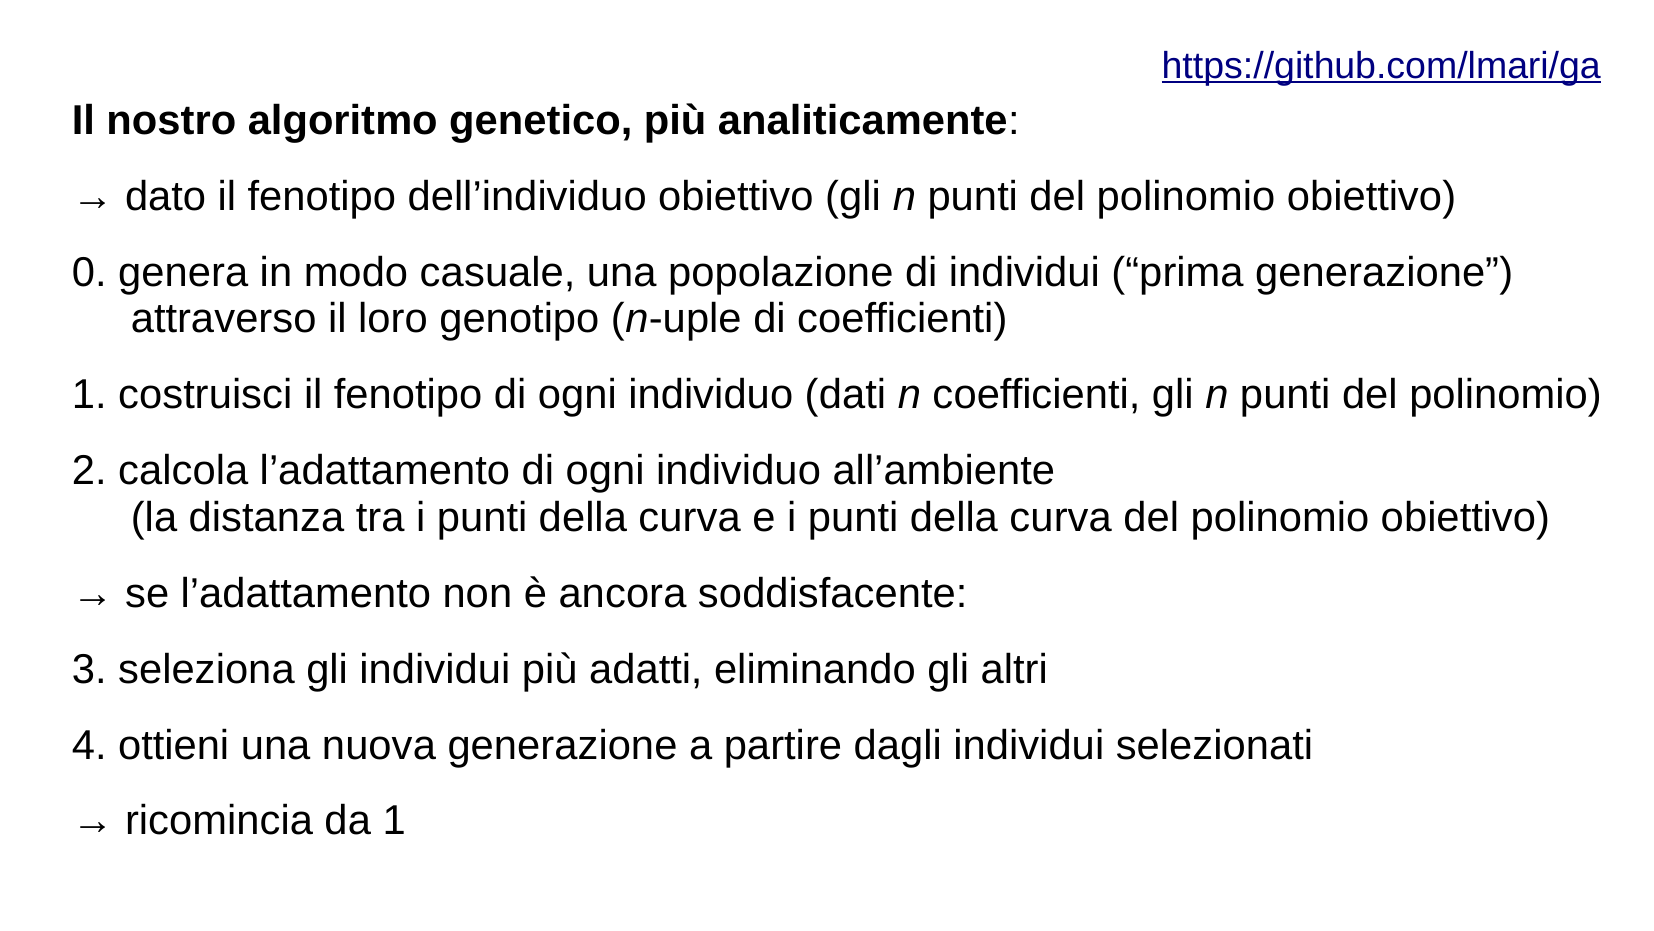

https://github.com/lmari/ga
# Il nostro algoritmo genetico, più analiticamente:
→ dato il fenotipo dell’individuo obiettivo (gli n punti del polinomio obiettivo)
0. genera in modo casuale, una popolazione di individui (“prima generazione”)
	attraverso il loro genotipo (n-uple di coefficienti)
1. costruisci il fenotipo di ogni individuo (dati n coefficienti, gli n punti del polinomio)
2. calcola l’adattamento di ogni individuo all’ambiente
	(la distanza tra i punti della curva e i punti della curva del polinomio obiettivo)
→ se l’adattamento non è ancora soddisfacente:
3. seleziona gli individui più adatti, eliminando gli altri
4. ottieni una nuova generazione a partire dagli individui selezionati
→ ricomincia da 1